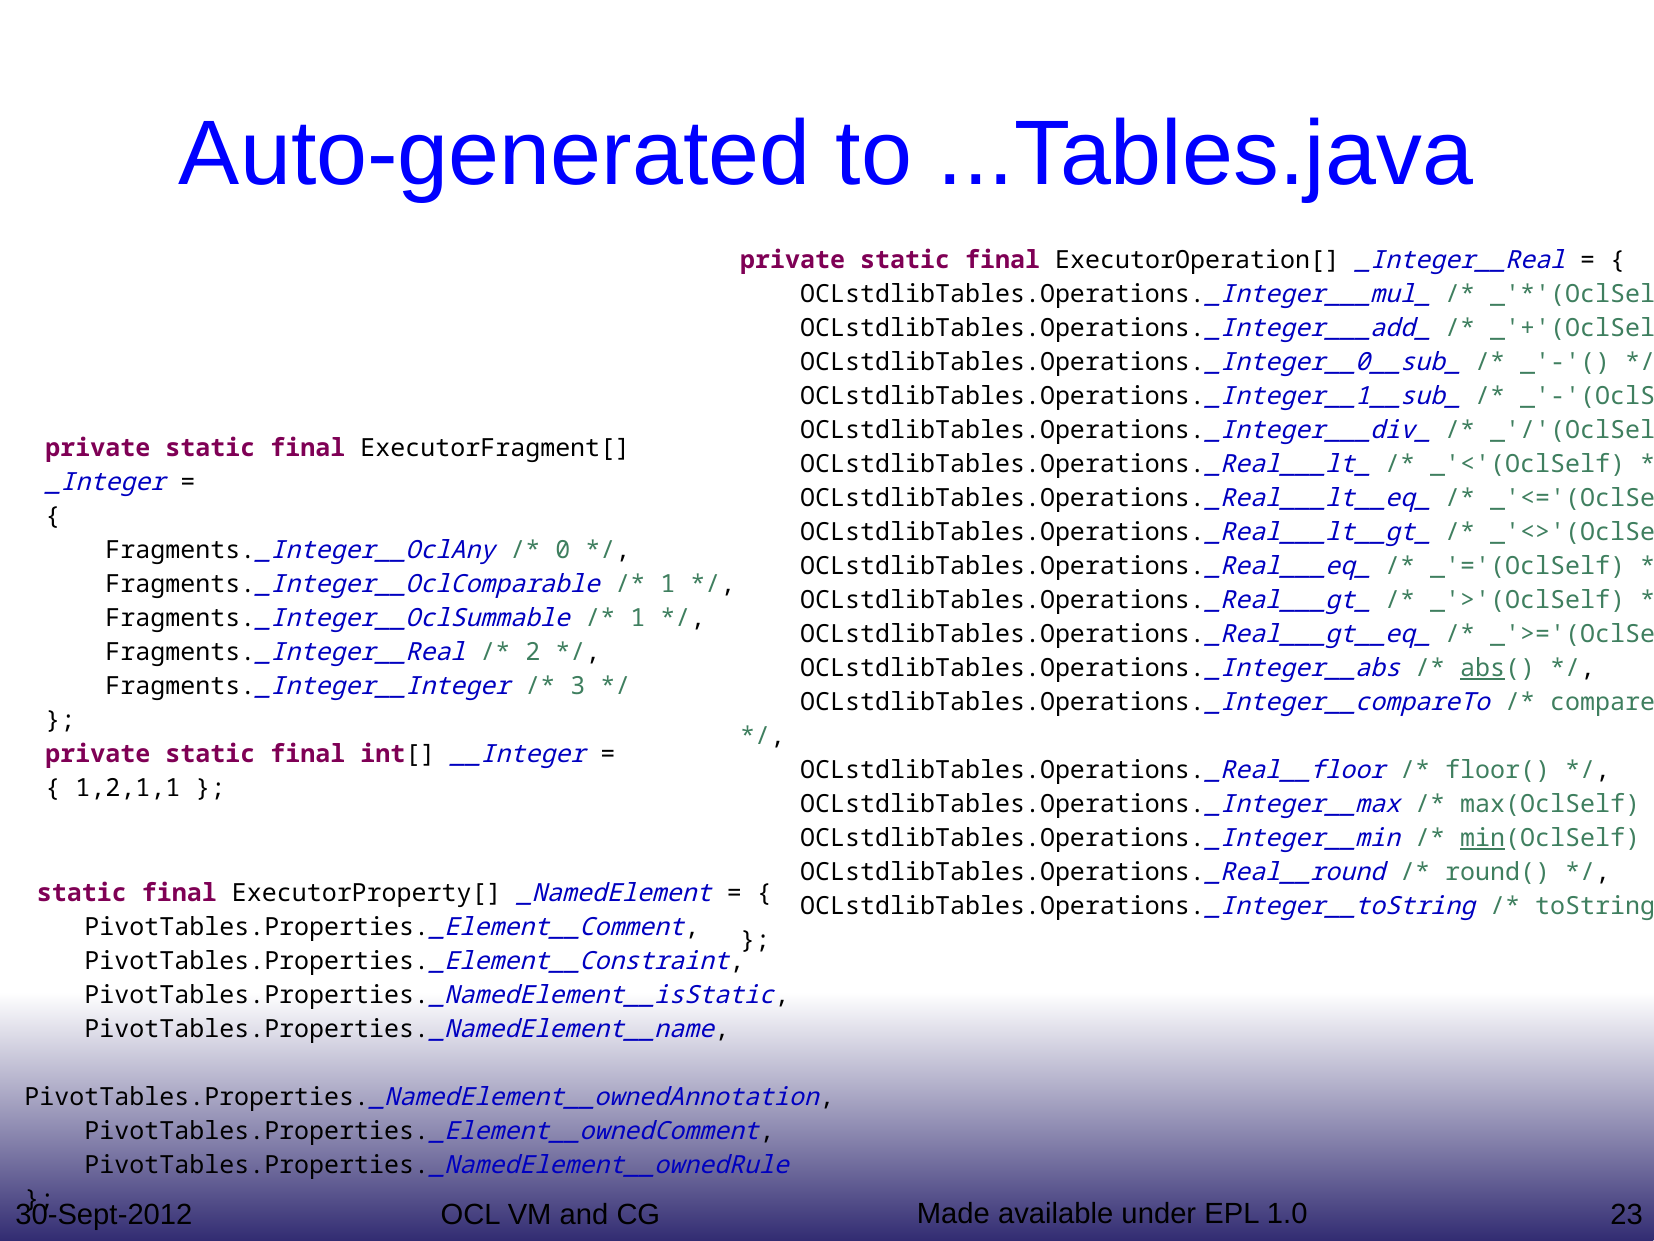

# Auto-generated to ...Tables.java
private static final ExecutorOperation[] _Integer__Real = {
 OCLstdlibTables.Operations._Integer___mul_ /* _'*'(OclSelf) */,
 OCLstdlibTables.Operations._Integer___add_ /* _'+'(OclSelf) */,
 OCLstdlibTables.Operations._Integer__0__sub_ /* _'-'() */,
 OCLstdlibTables.Operations._Integer__1__sub_ /* _'-'(OclSelf) */,
 OCLstdlibTables.Operations._Integer___div_ /* _'/'(OclSelf) */,
 OCLstdlibTables.Operations._Real___lt_ /* _'<'(OclSelf) */,
 OCLstdlibTables.Operations._Real___lt__eq_ /* _'<='(OclSelf) */,
 OCLstdlibTables.Operations._Real___lt__gt_ /* _'<>'(OclSelf) */,
 OCLstdlibTables.Operations._Real___eq_ /* _'='(OclSelf) */,
 OCLstdlibTables.Operations._Real___gt_ /* _'>'(OclSelf) */,
 OCLstdlibTables.Operations._Real___gt__eq_ /* _'>='(OclSelf) */,
 OCLstdlibTables.Operations._Integer__abs /* abs() */,
 OCLstdlibTables.Operations._Integer__compareTo /* compareTo(OclSelf) */,
 OCLstdlibTables.Operations._Real__floor /* floor() */,
 OCLstdlibTables.Operations._Integer__max /* max(OclSelf) */,
 OCLstdlibTables.Operations._Integer__min /* min(OclSelf) */,
 OCLstdlibTables.Operations._Real__round /* round() */,
 OCLstdlibTables.Operations._Integer__toString /* toString() */
};
private static final ExecutorFragment[] _Integer =
{
 Fragments._Integer__OclAny /* 0 */,
 Fragments._Integer__OclComparable /* 1 */,
 Fragments._Integer__OclSummable /* 1 */,
 Fragments._Integer__Real /* 2 */,
 Fragments._Integer__Integer /* 3 */
};
private static final int[] __Integer = { 1,2,1,1 };
 static final ExecutorProperty[] _NamedElement = {
 PivotTables.Properties._Element__Comment,
 PivotTables.Properties._Element__Constraint,
 PivotTables.Properties._NamedElement__isStatic,
 PivotTables.Properties._NamedElement__name,
 PivotTables.Properties._NamedElement__ownedAnnotation,
 PivotTables.Properties._Element__ownedComment,
 PivotTables.Properties._NamedElement__ownedRule
};
30-Sept-2012
OCL VM and CG
23